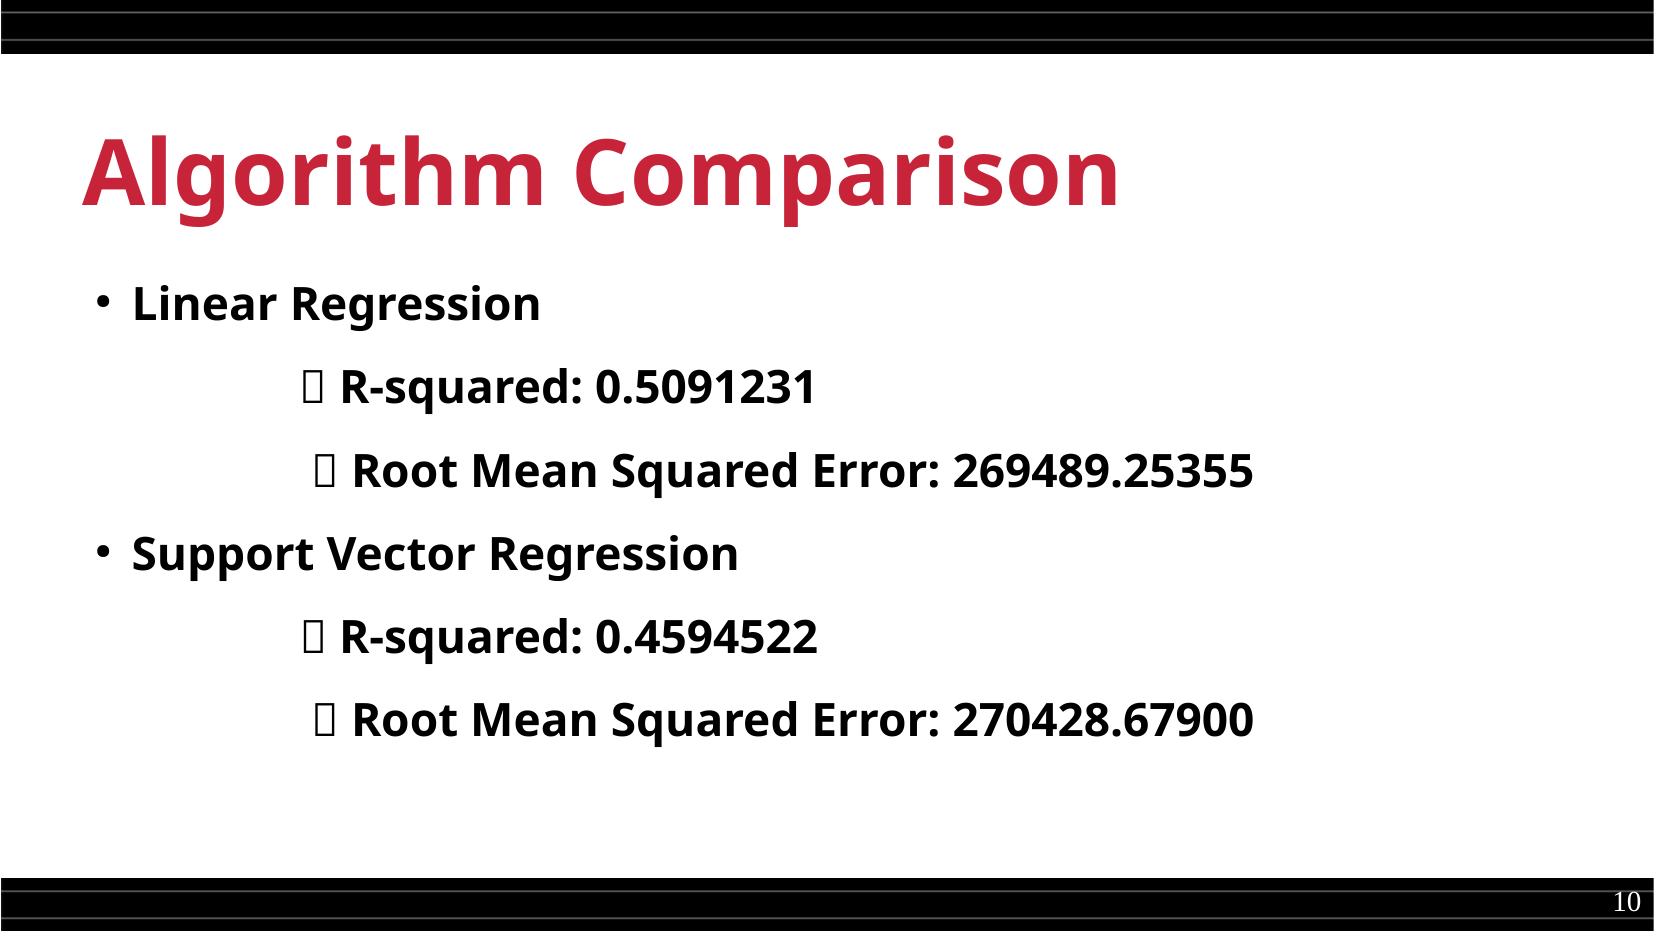

# Algorithm Comparison
Linear Regression
  R-squared: 0.5091231
  Root Mean Squared Error: 269489.25355
Support Vector Regression
  R-squared: 0.4594522
  Root Mean Squared Error: 270428.67900